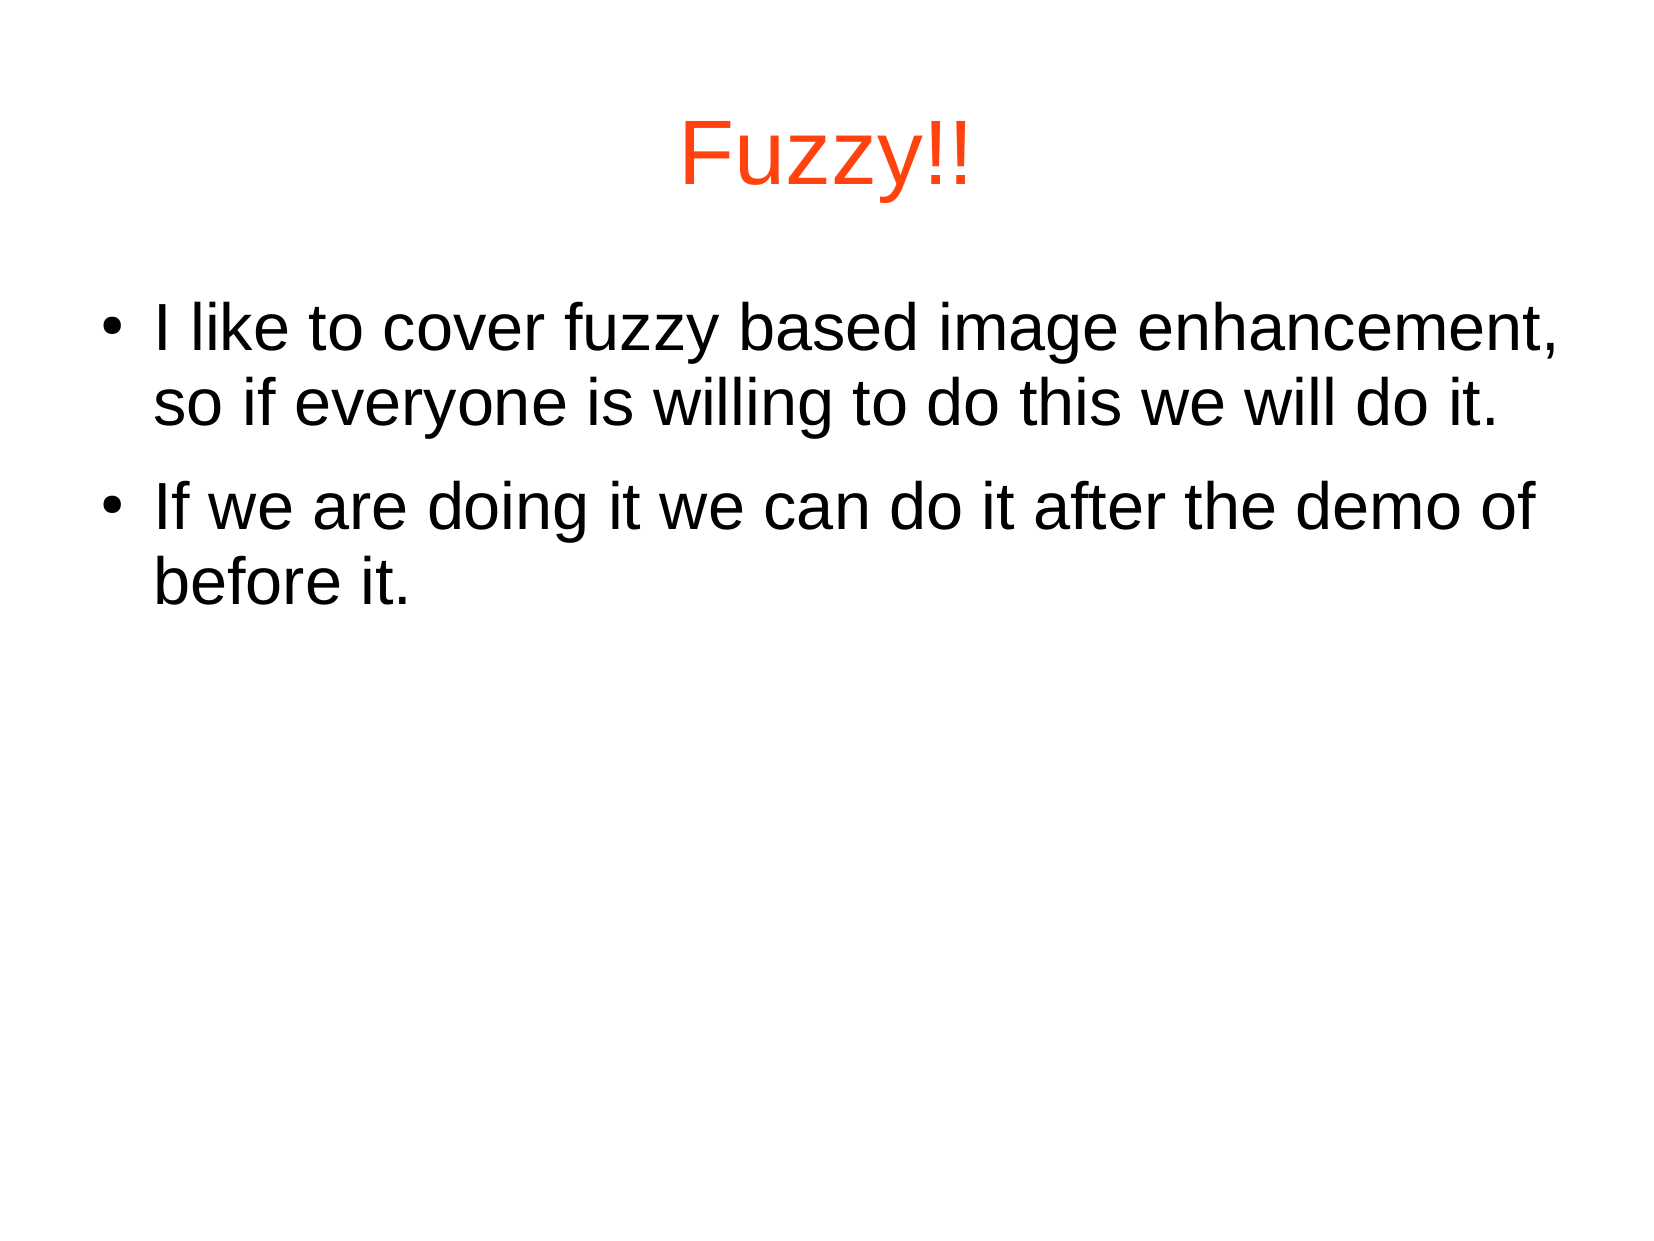

# Fuzzy!!
I like to cover fuzzy based image enhancement, so if everyone is willing to do this we will do it.
If we are doing it we can do it after the demo of before it.